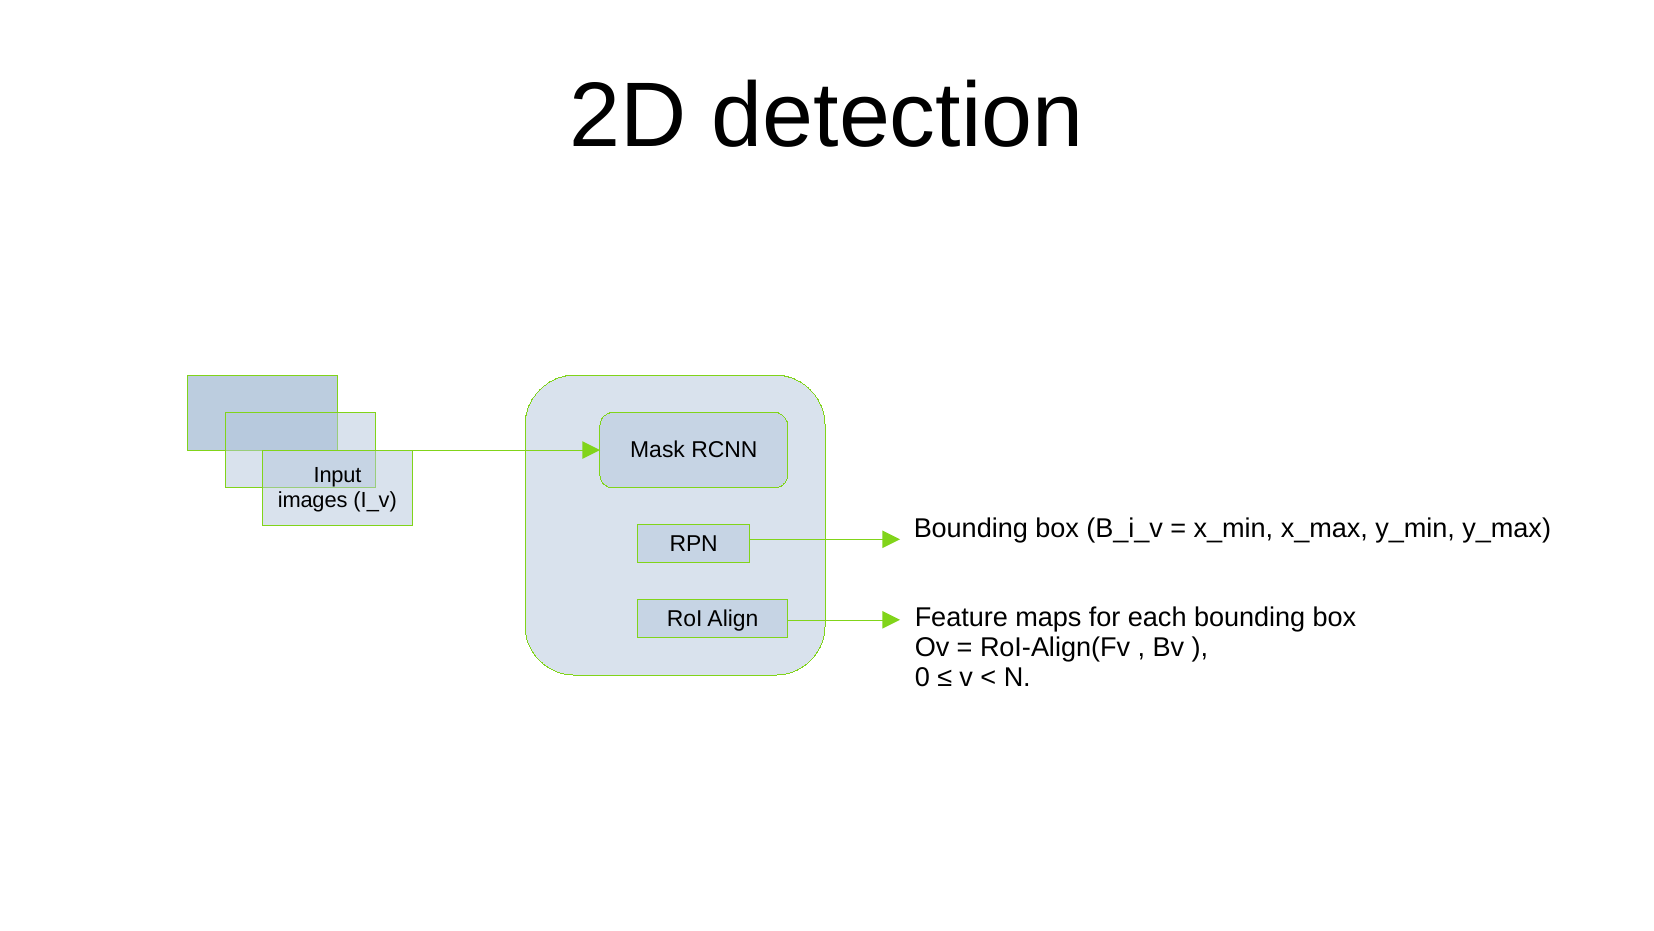

# 2D detection
Input images (I_v)
Bounding box (B_i_v = x_min, x_max, y_min, y_max)
RPN
Feature maps for each bounding box Ov = RoI-Align(Fv , Bv ),
0 ≤ v < N.
RoI Align
Mask RCNN